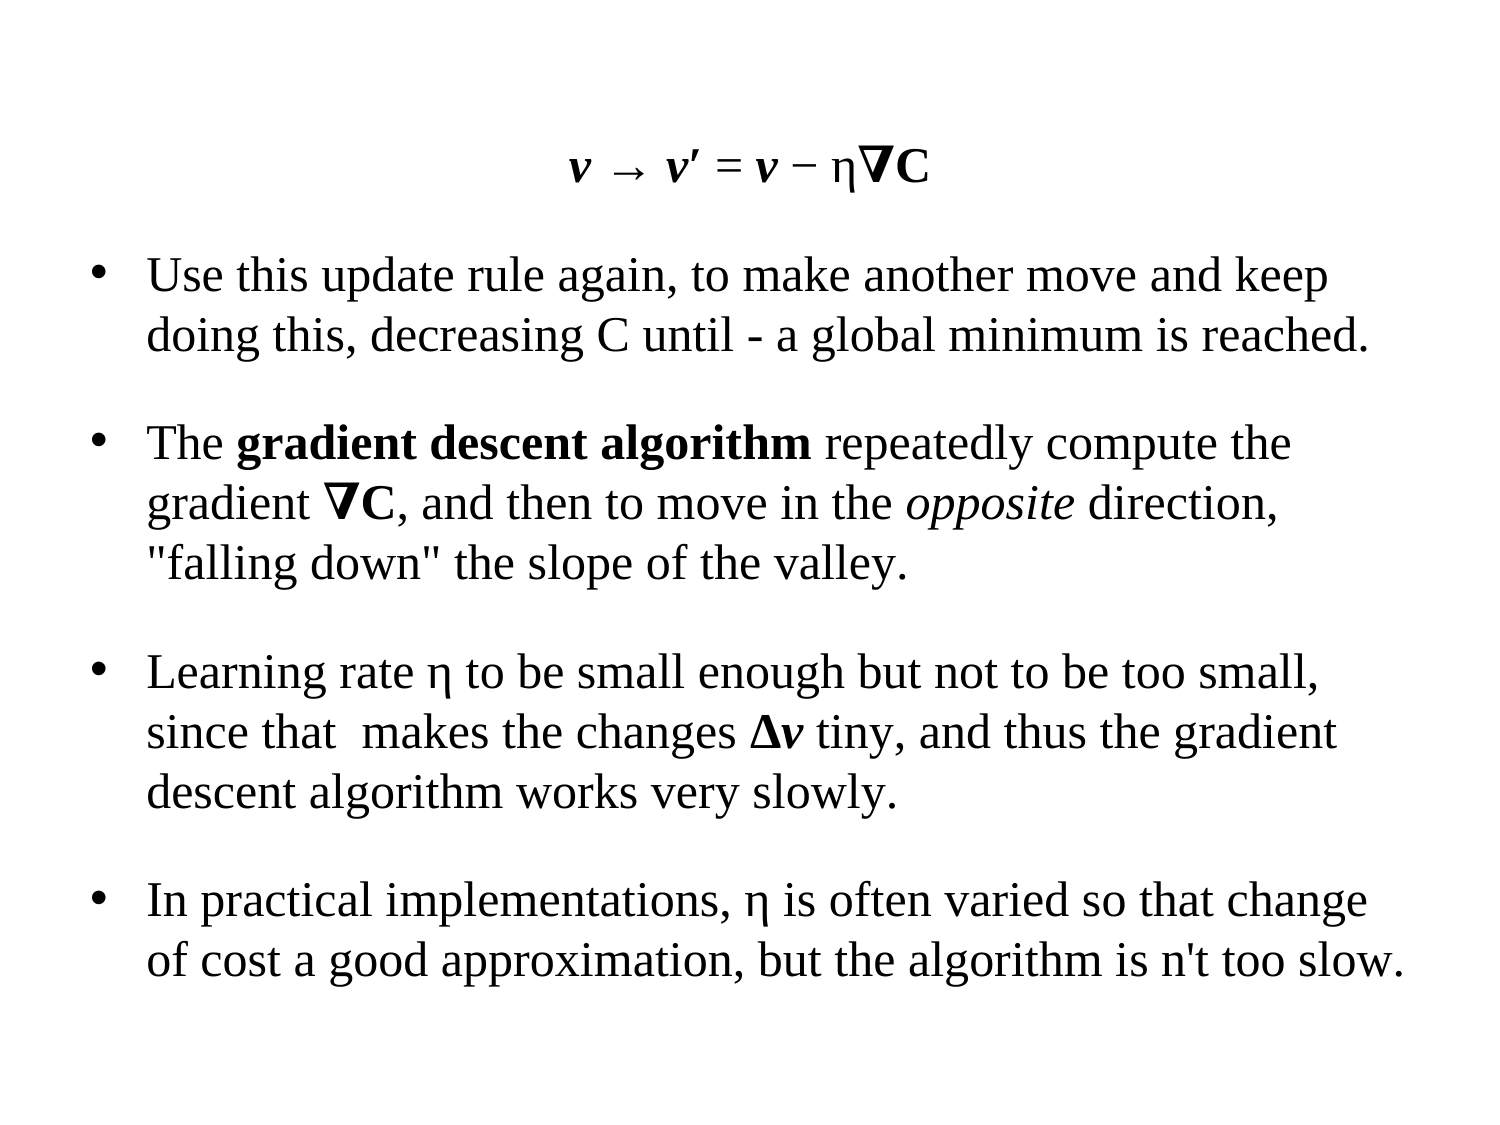

# v → v′ = v − η∇C
Use this update rule again, to make another move and keep doing this, decreasing C until - a global minimum is reached.
The gradient descent algorithm repeatedly compute the gradient ∇C, and then to move in the opposite direction, "falling down" the slope of the valley.
Learning rate η to be small enough but not to be too small, since that makes the changes Δv tiny, and thus the gradient descent algorithm works very slowly.
In practical implementations, η is often varied so that change of cost a good approximation, but the algorithm is n't too slow.